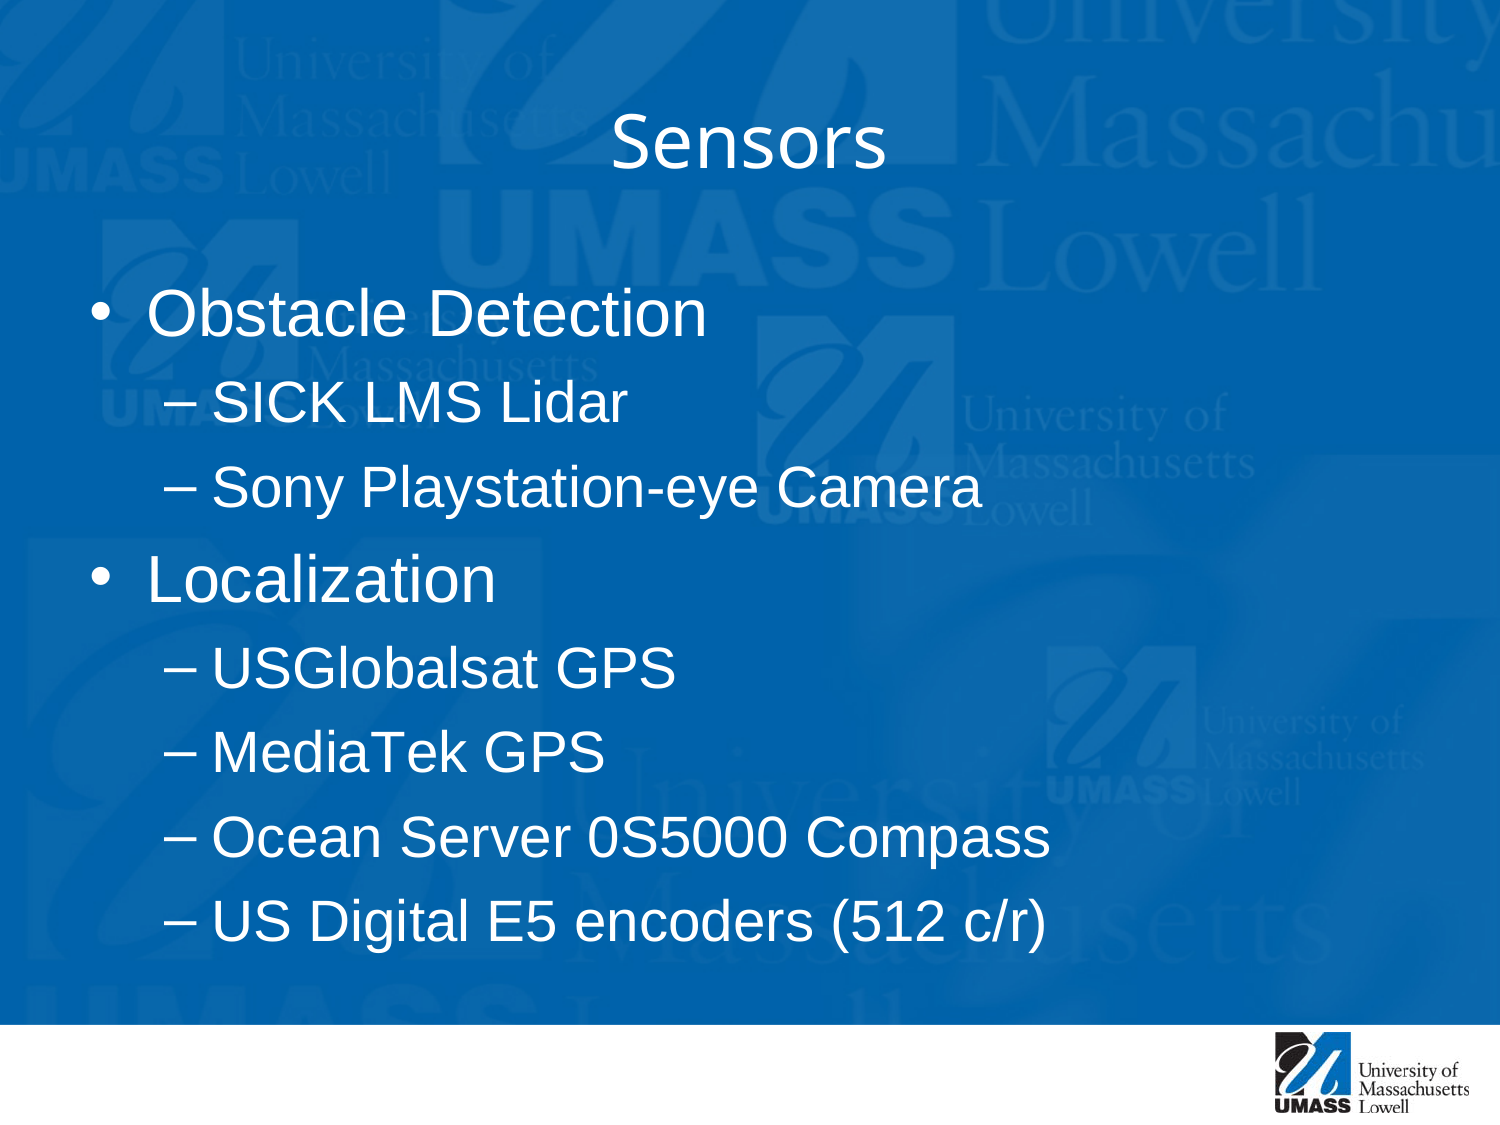

# Sensors
Obstacle Detection
SICK LMS Lidar
Sony Playstation-eye Camera
Localization
USGlobalsat GPS
MediaTek GPS
Ocean Server 0S5000 Compass
US Digital E5 encoders (512 c/r)